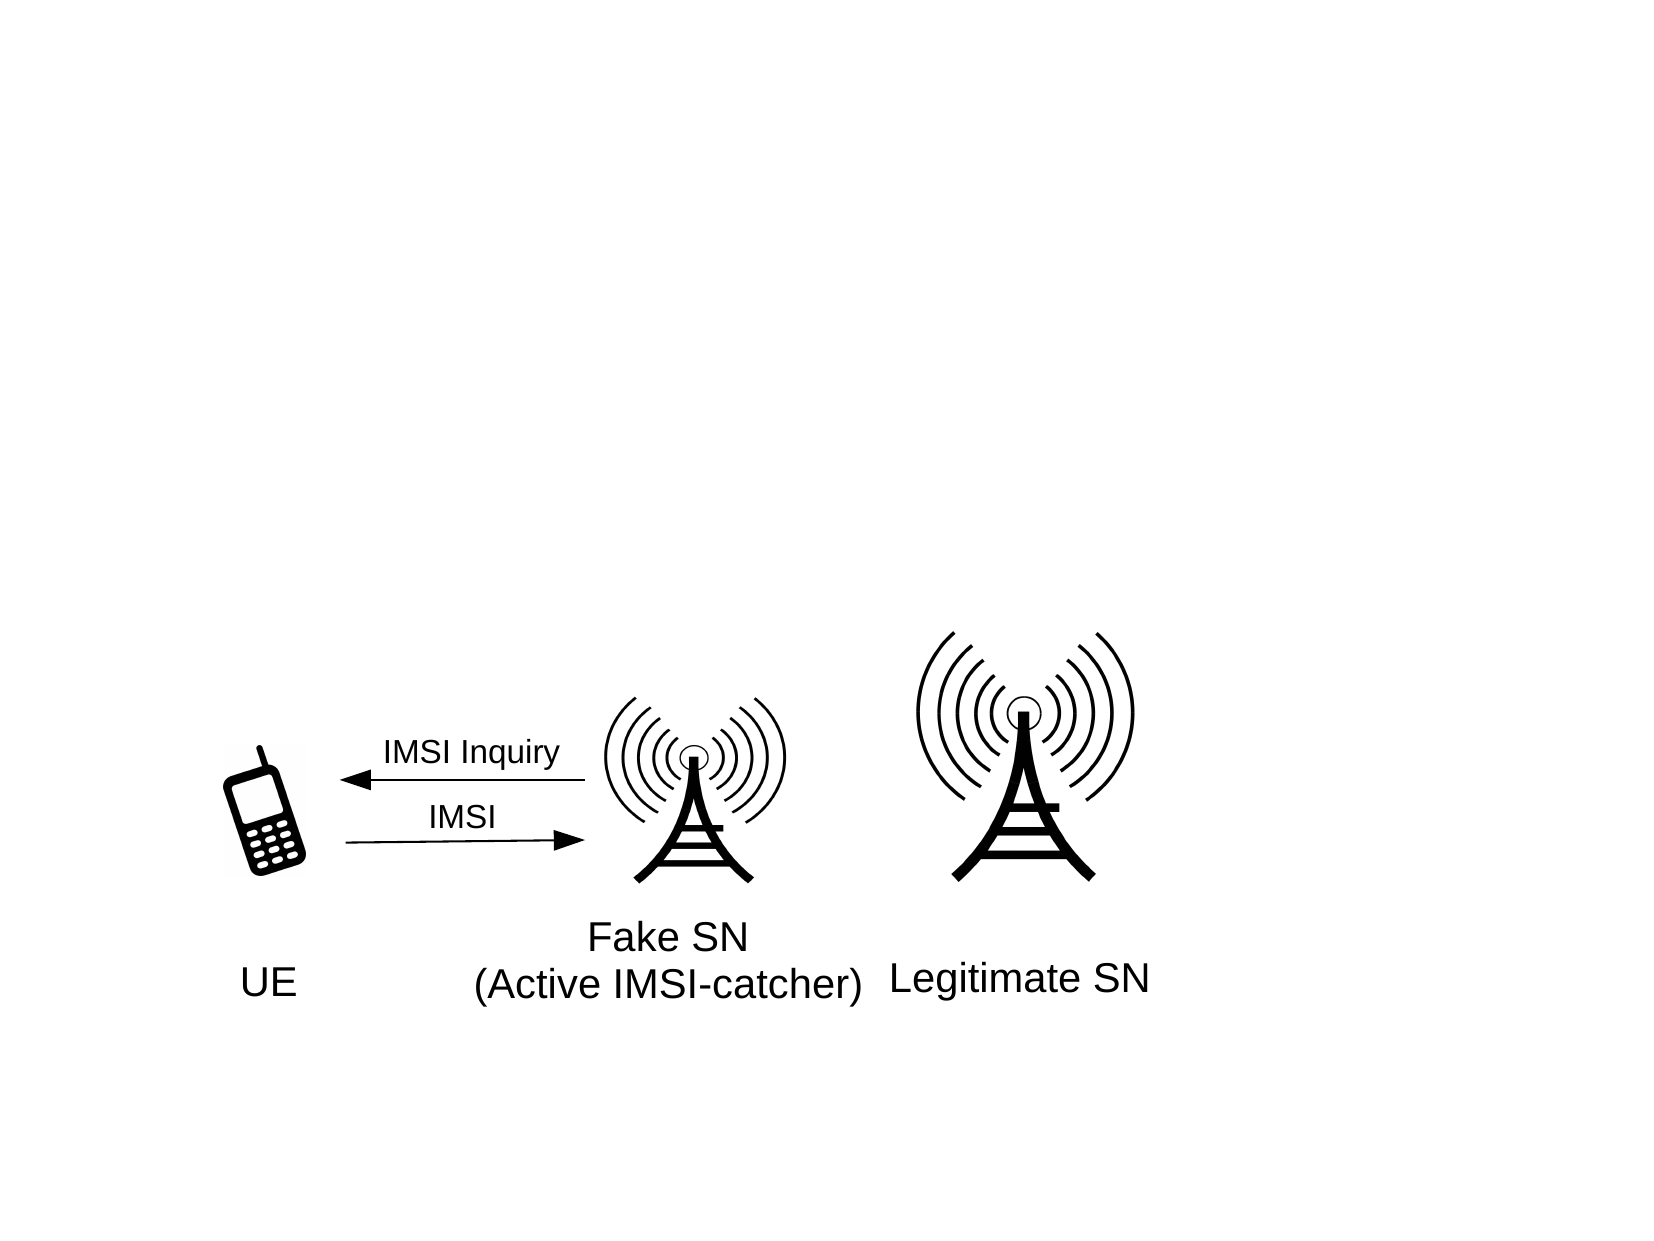

IMSI Inquiry
IMSI
Fake SN
(Active IMSI-catcher)
Legitimate SN
UE